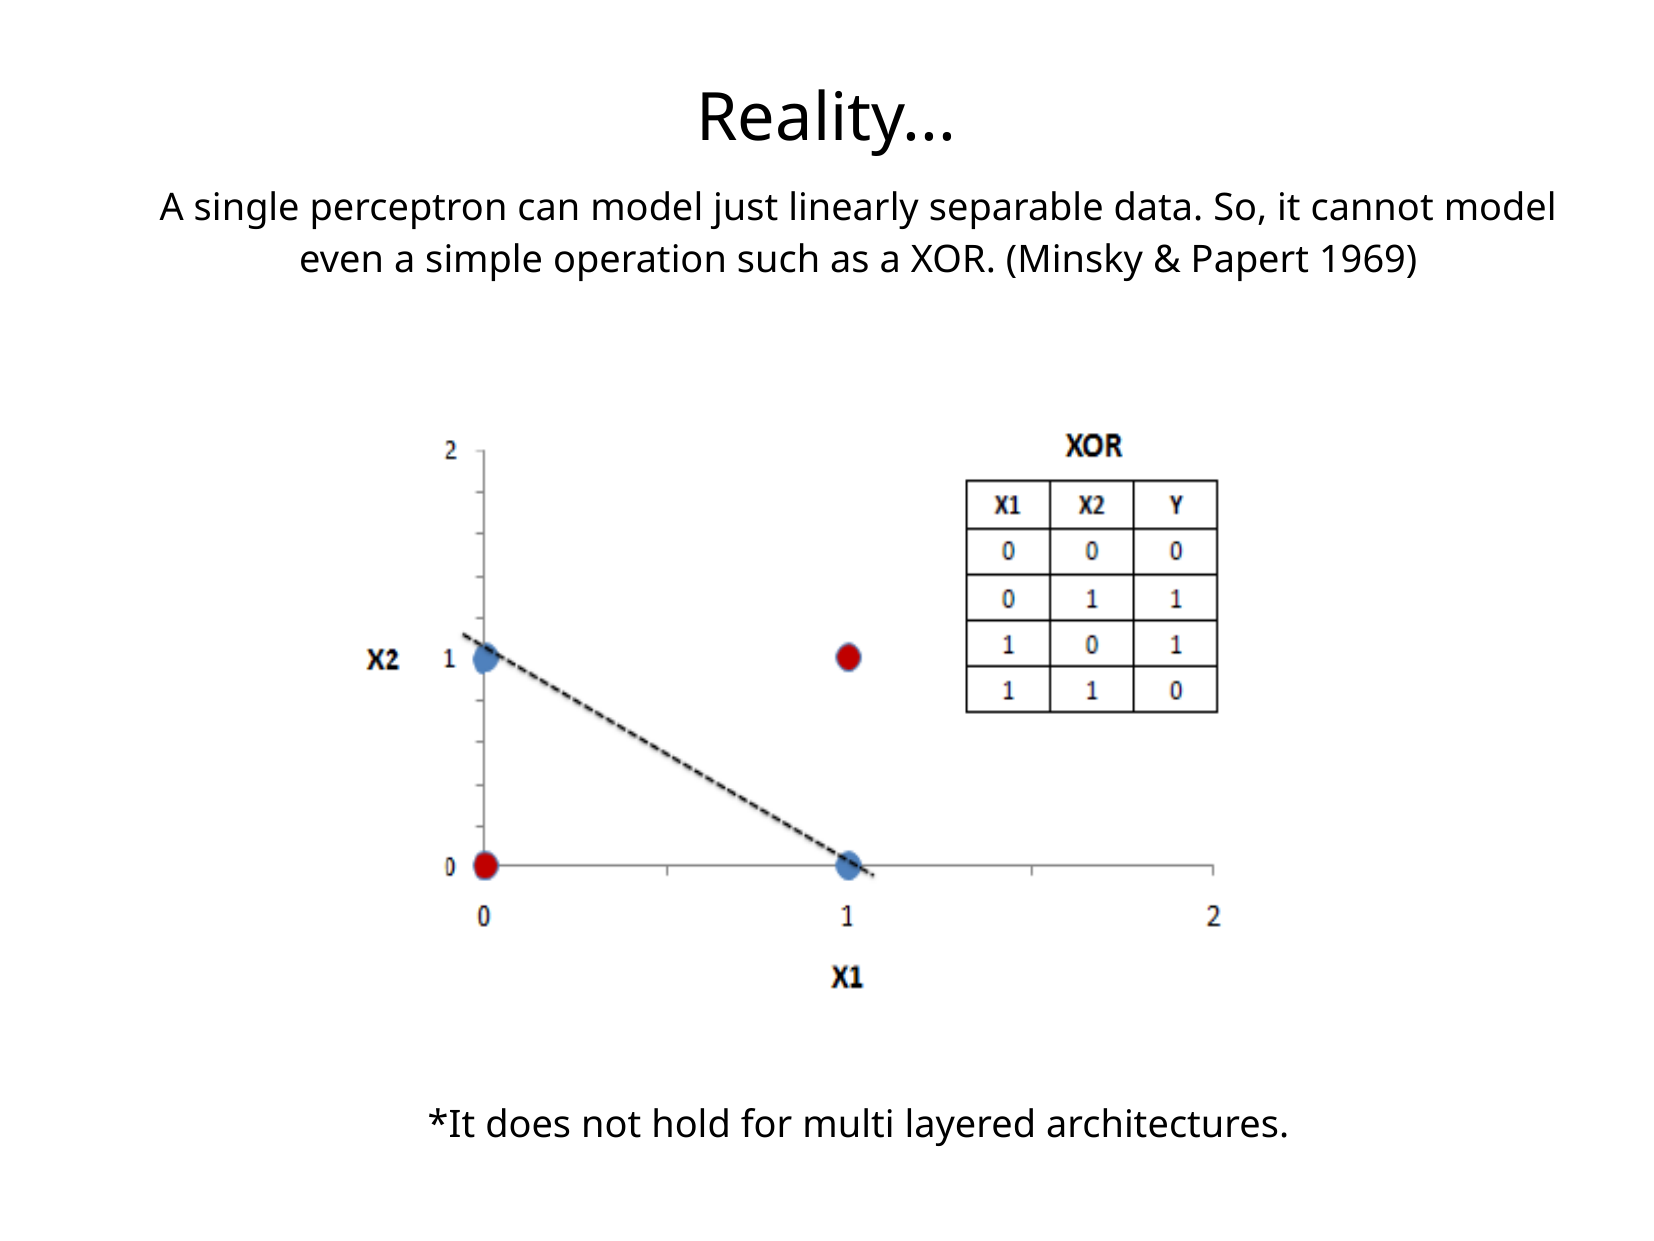

# Reality...
A single perceptron can model just linearly separable data. So, it cannot model even a simple operation such as a XOR. (Minsky & Papert 1969)
*It does not hold for multi layered architectures.